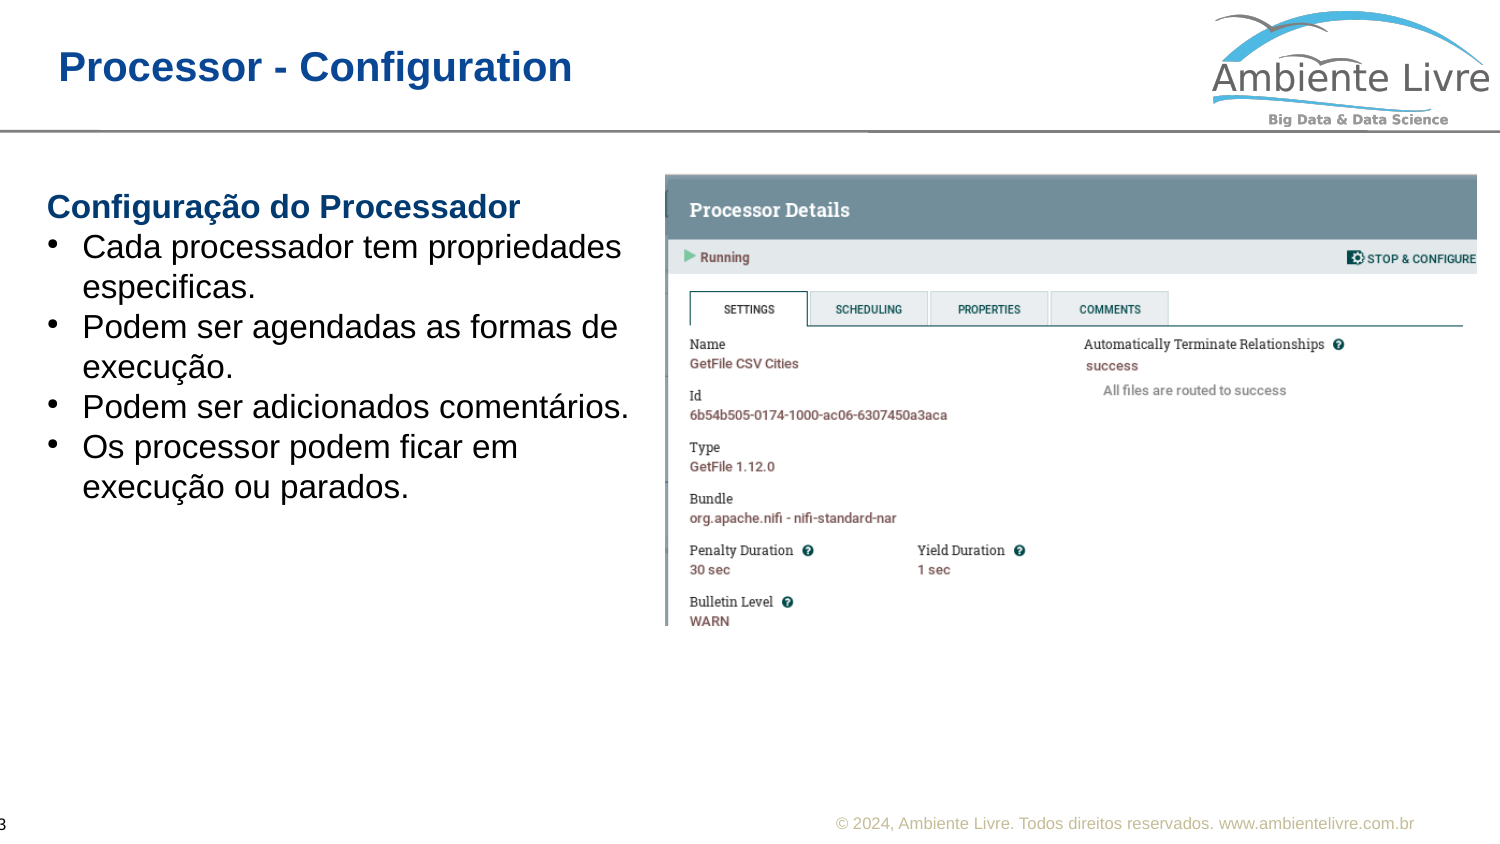

# Processor - Configuration
Configuração do Processador
Cada processador tem propriedades
especificas.
Podem ser agendadas as formas de execução.
Podem ser adicionados comentários.
Os processor podem ficar em execução ou parados.